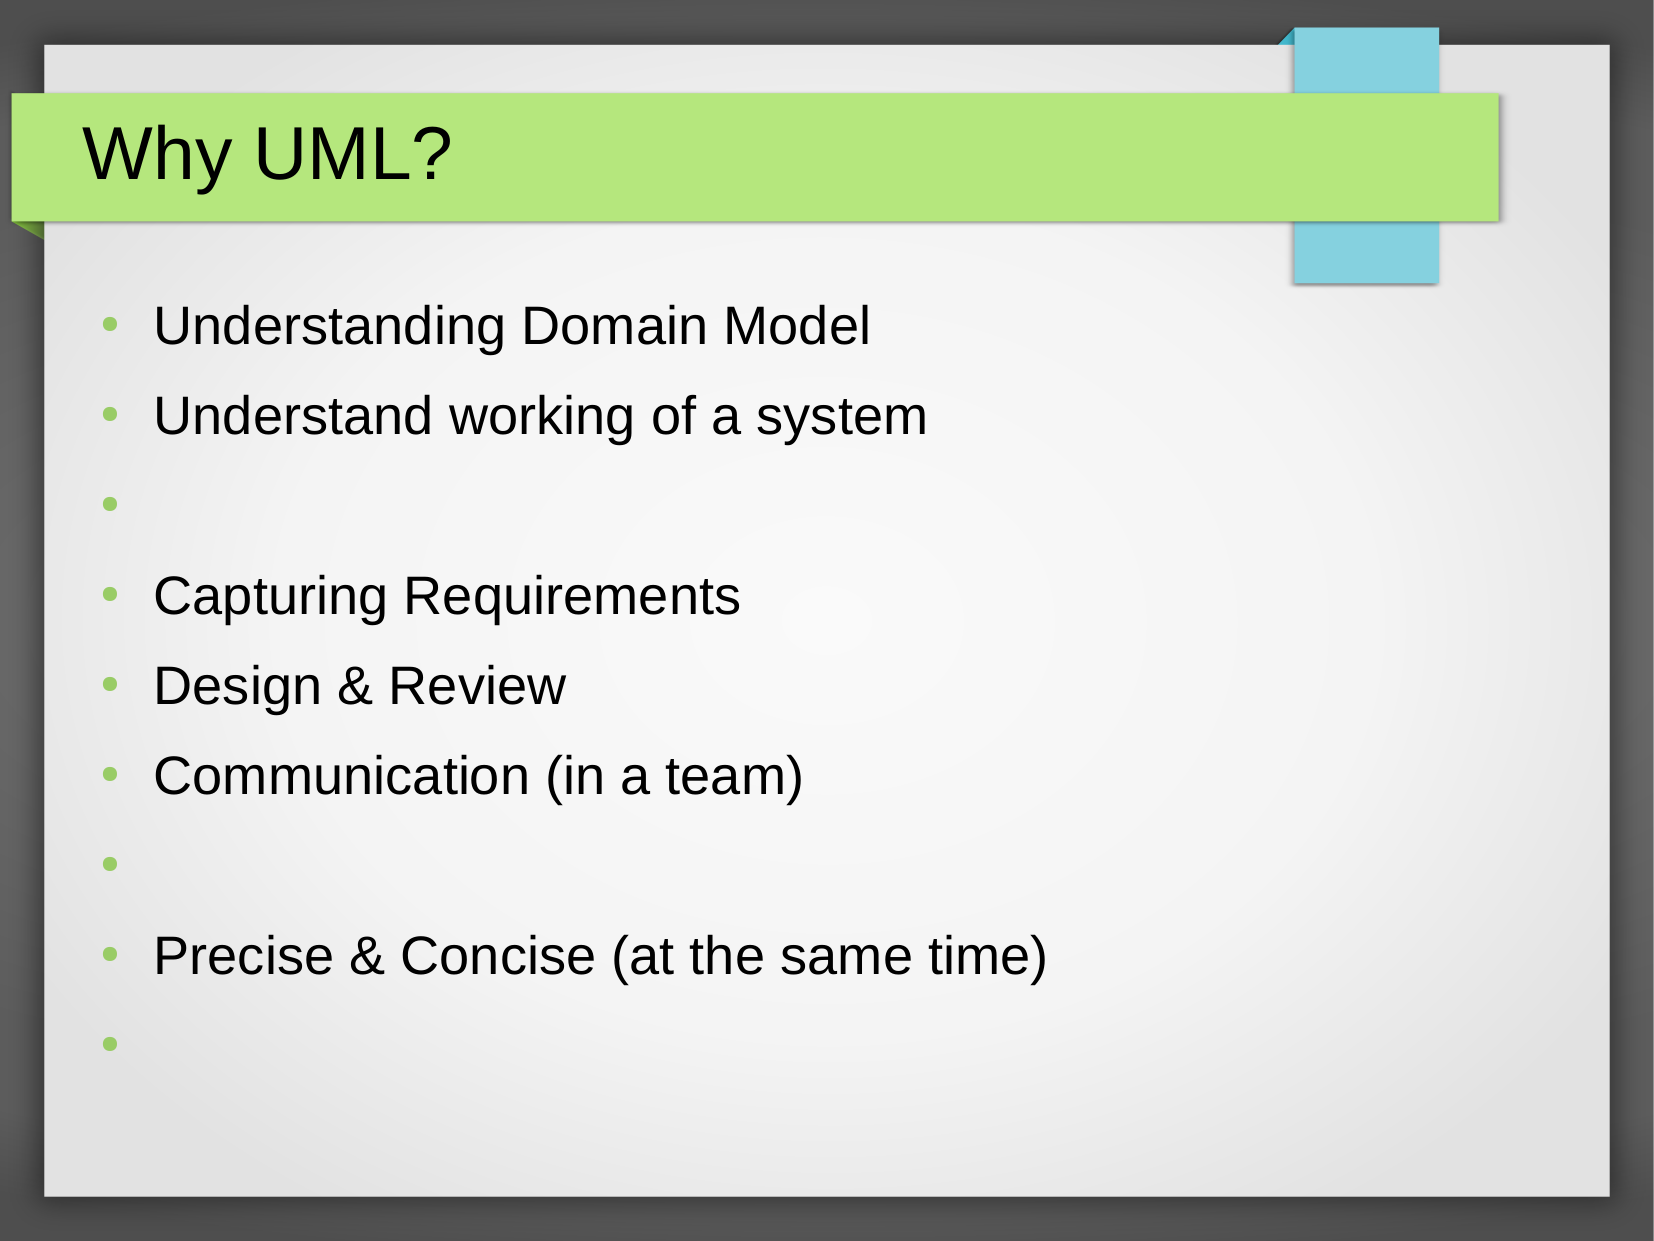

# Why UML?
Understanding Domain Model
Understand working of a system
Capturing Requirements
Design & Review
Communication (in a team)
Precise & Concise (at the same time)